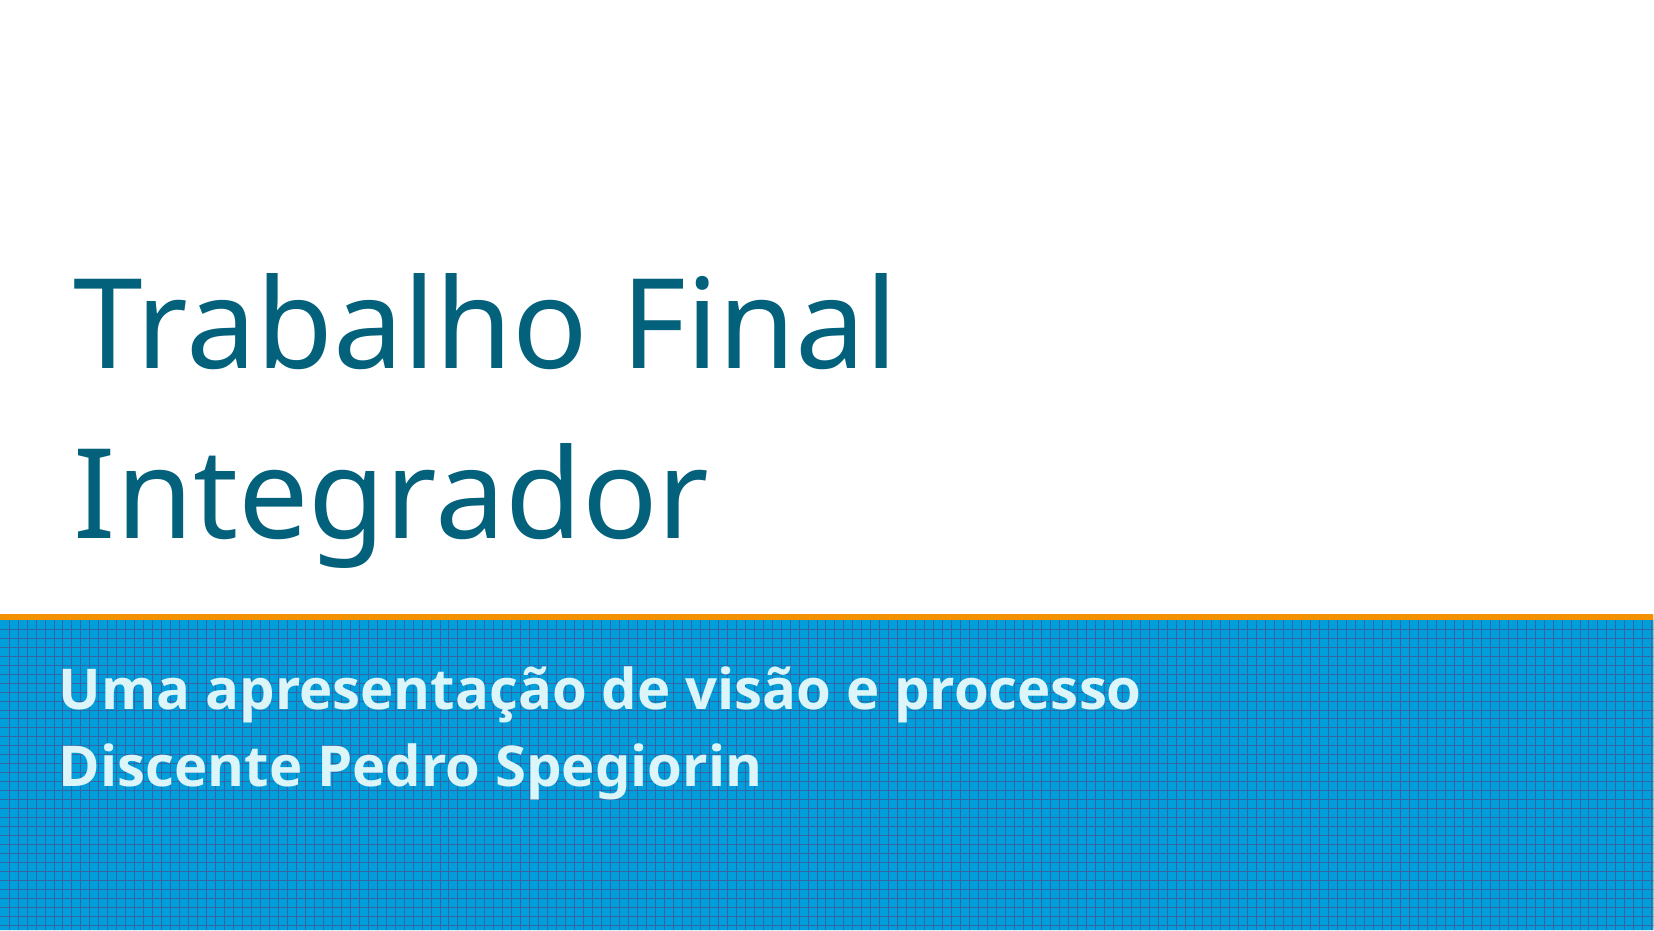

# Trabalho Final Integrador
Uma apresentação de visão e processo
Discente Pedro Spegiorin